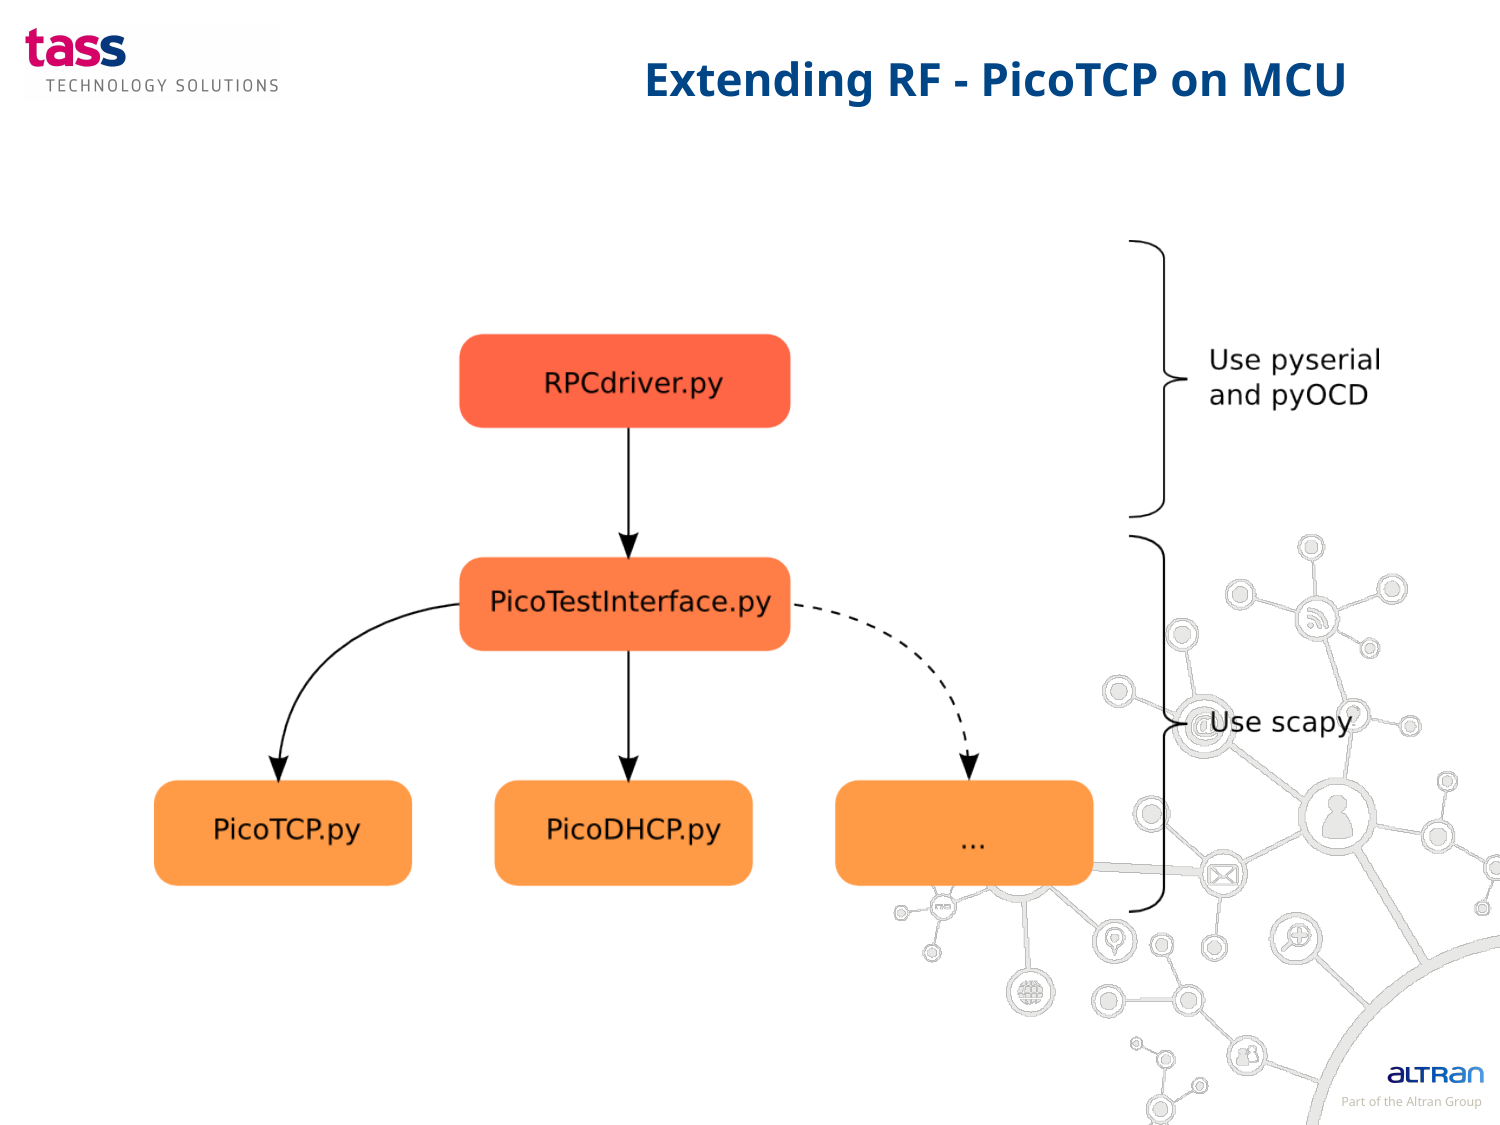

# Extending RF - PicoTCP on MCU